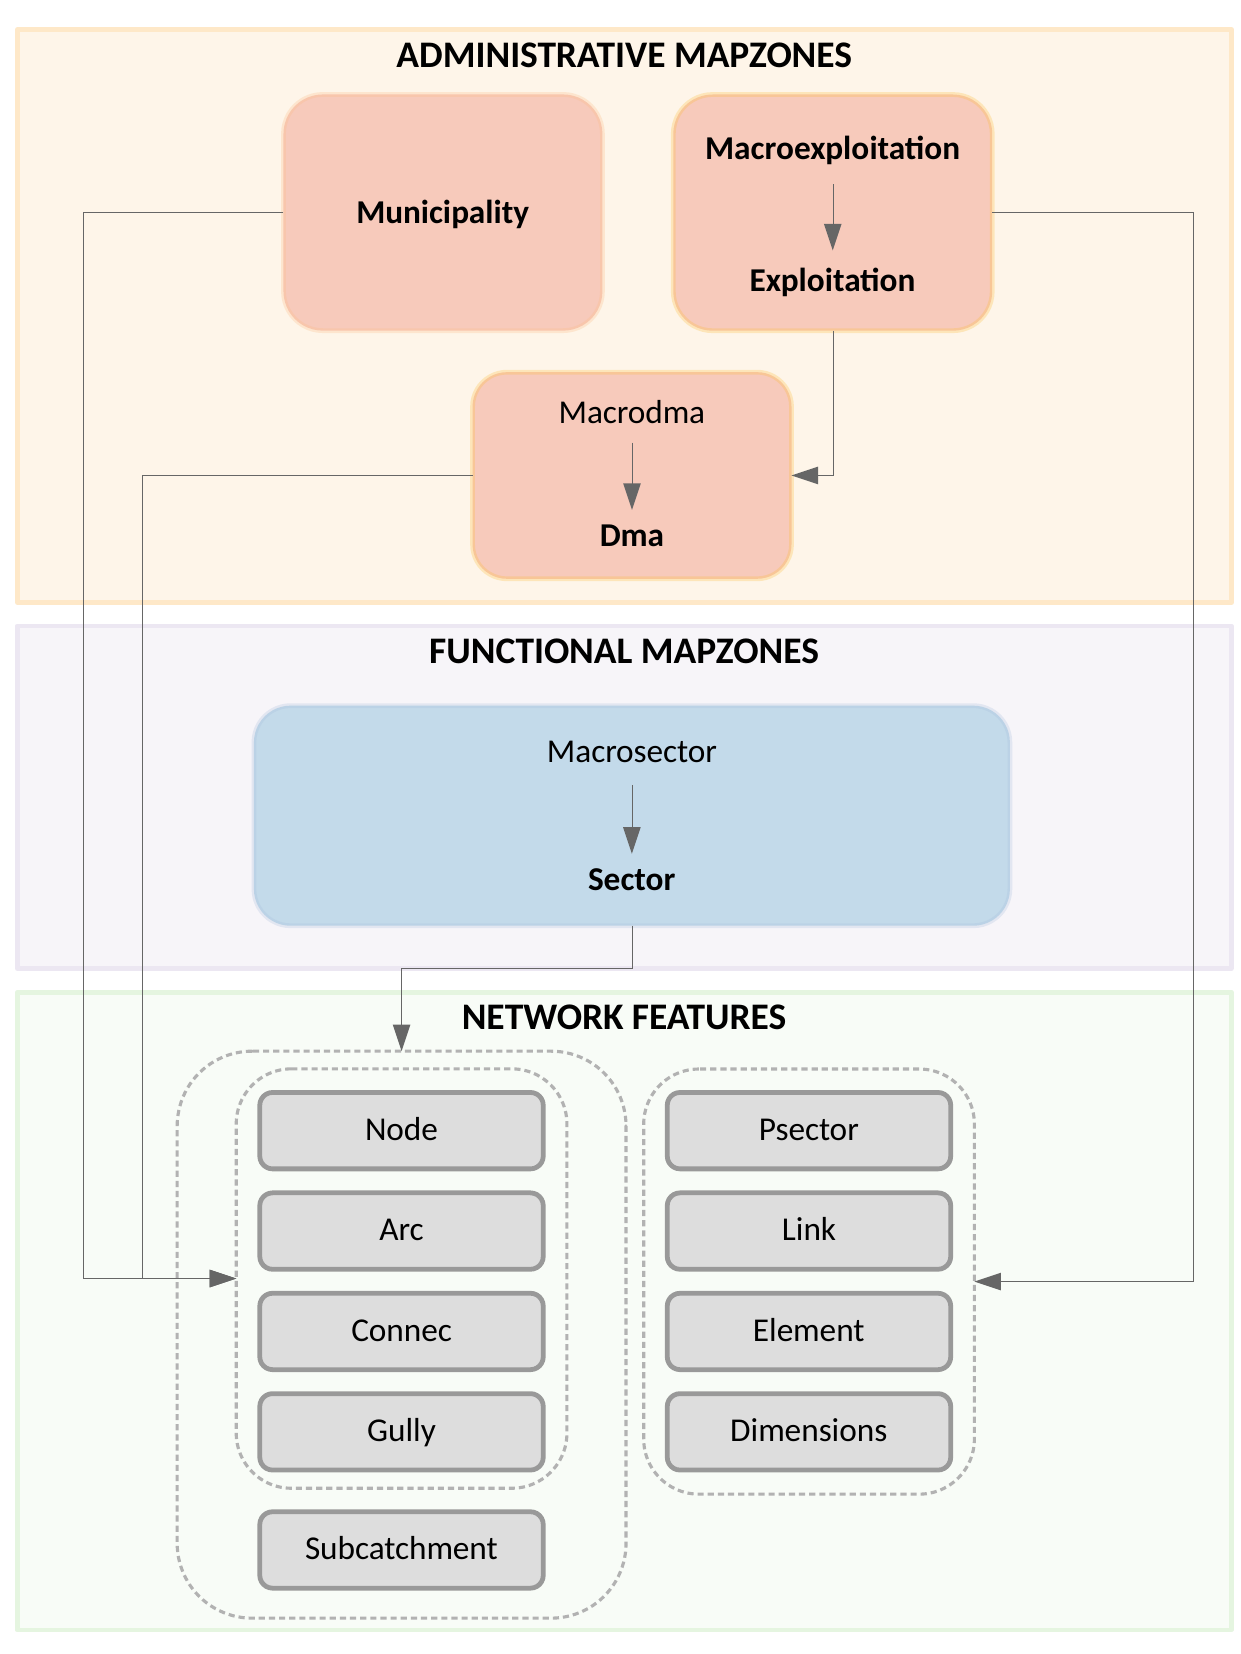

ADMINISTRATIVE MAPZONES
Municipality
Macroexploitation
Exploitation
Macrodma
Dma
FUNCTIONAL MAPZONES
Macrosector
Sector
NETWORK FEATURES
Node
Arc
Connec
Gully
Psector
Link
Element
Dimensions
Subcatchment